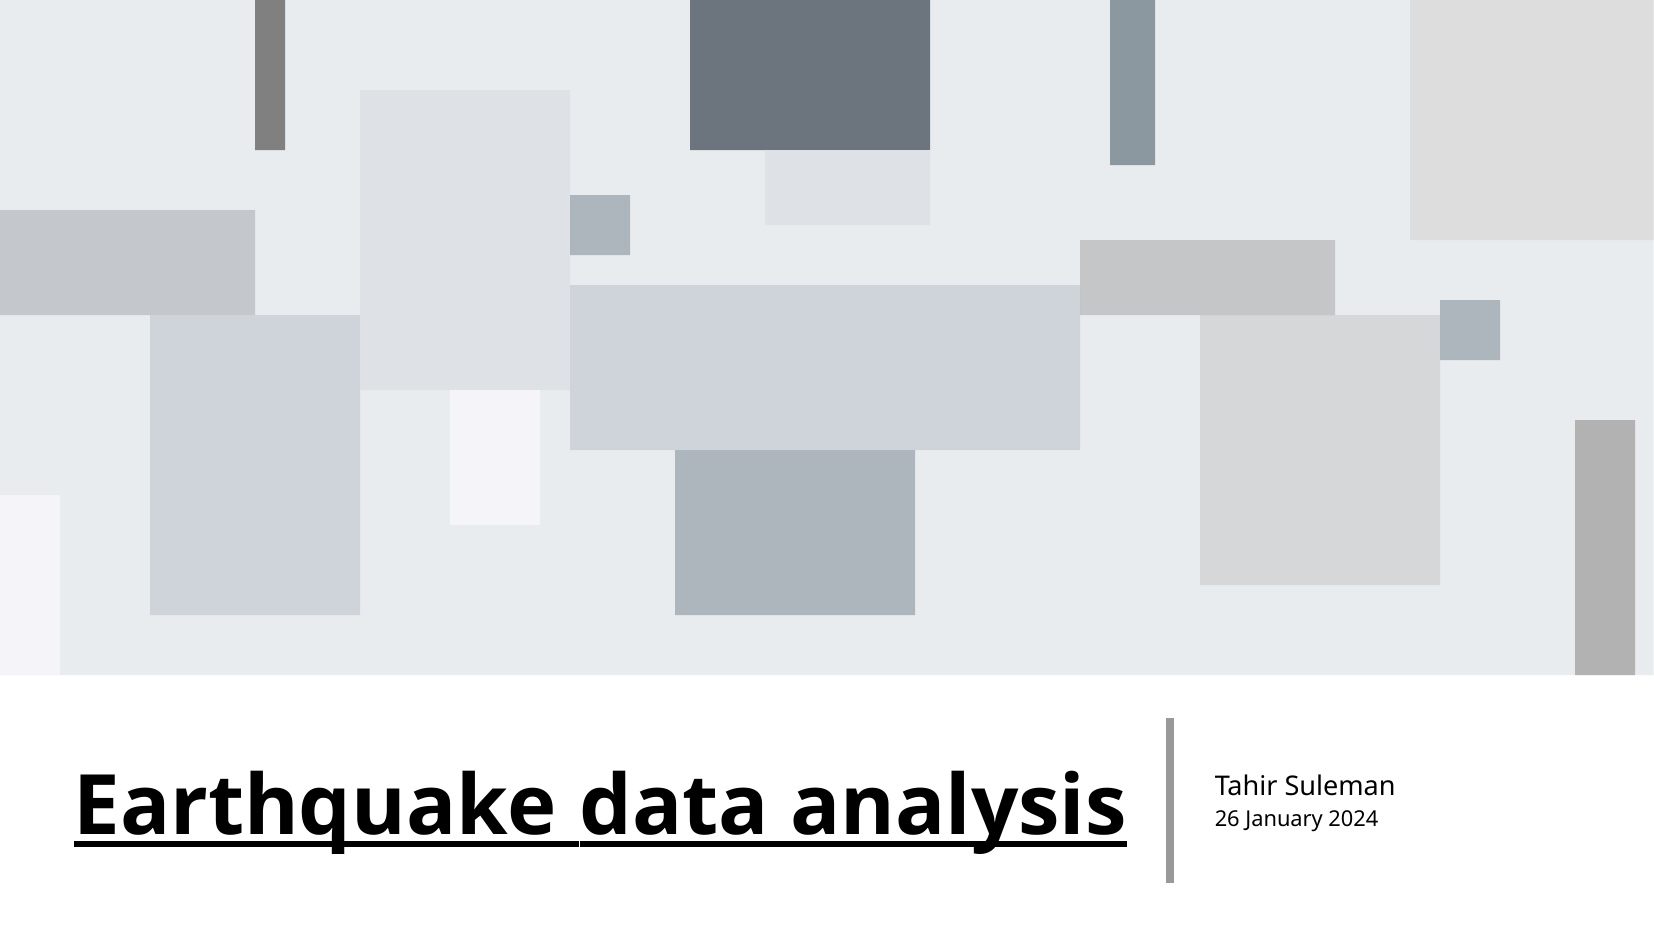

Earthquake data analysis
Tahir Suleman
26 January 2024